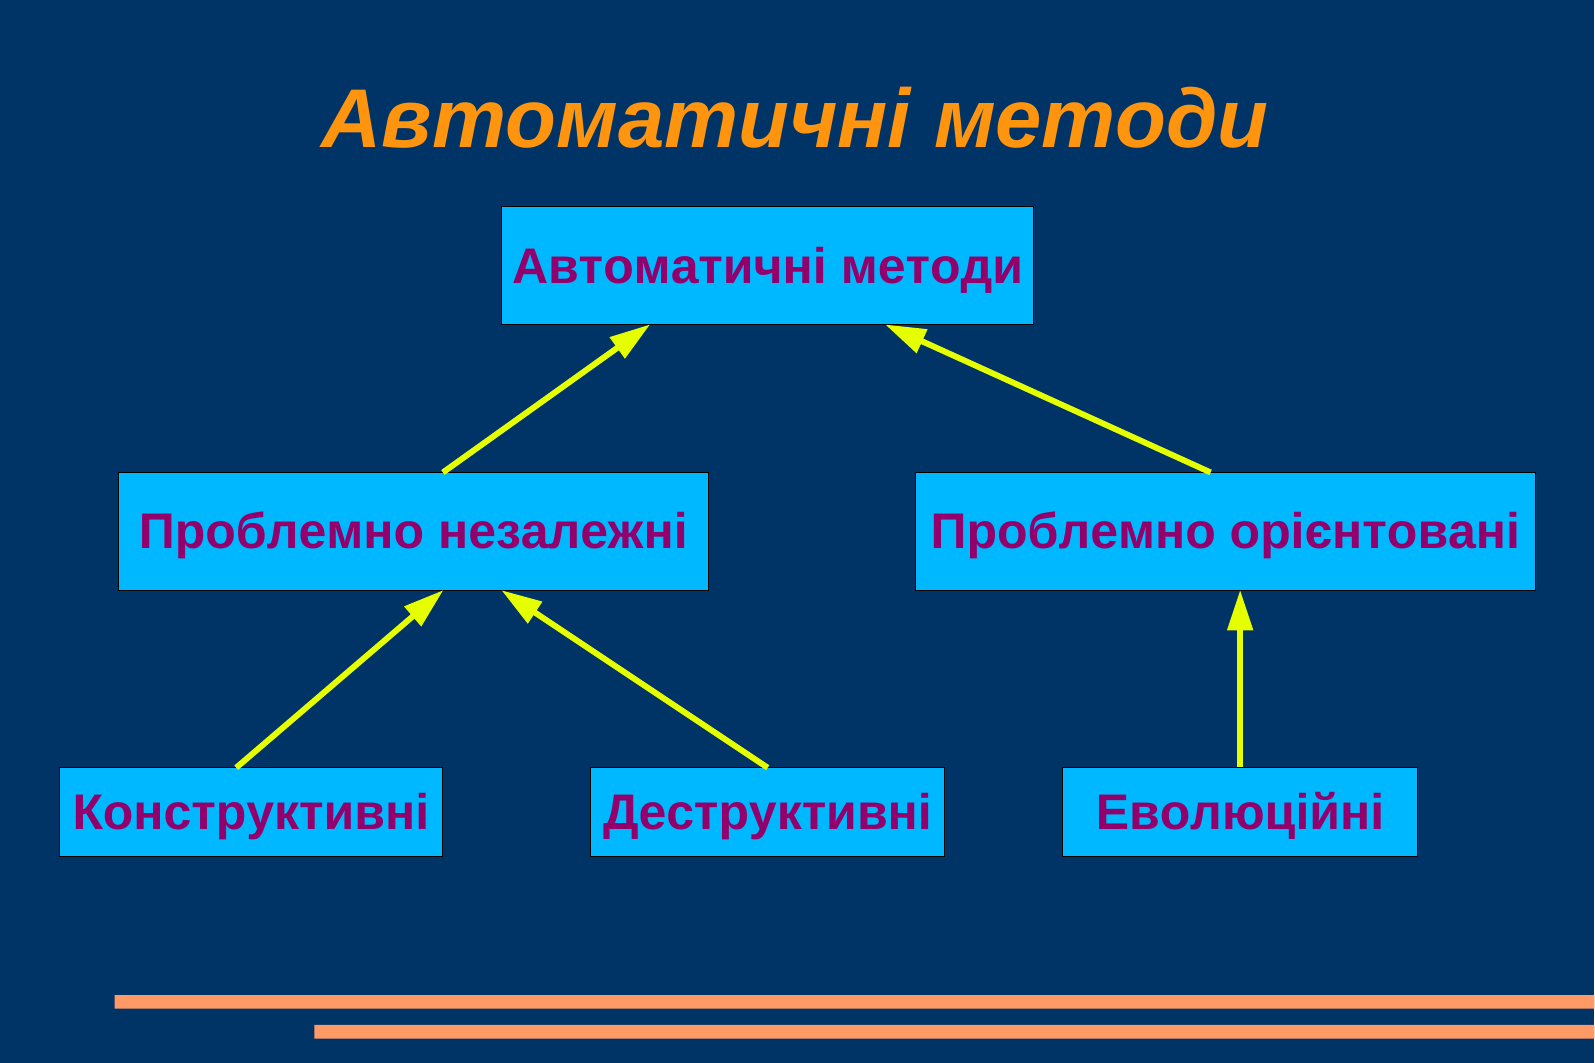

# Автоматичні методи
Автоматичні методи
Проблемно незалежні
Проблемно орієнтовані
Конструктивні
Деструктивні
Еволюційні